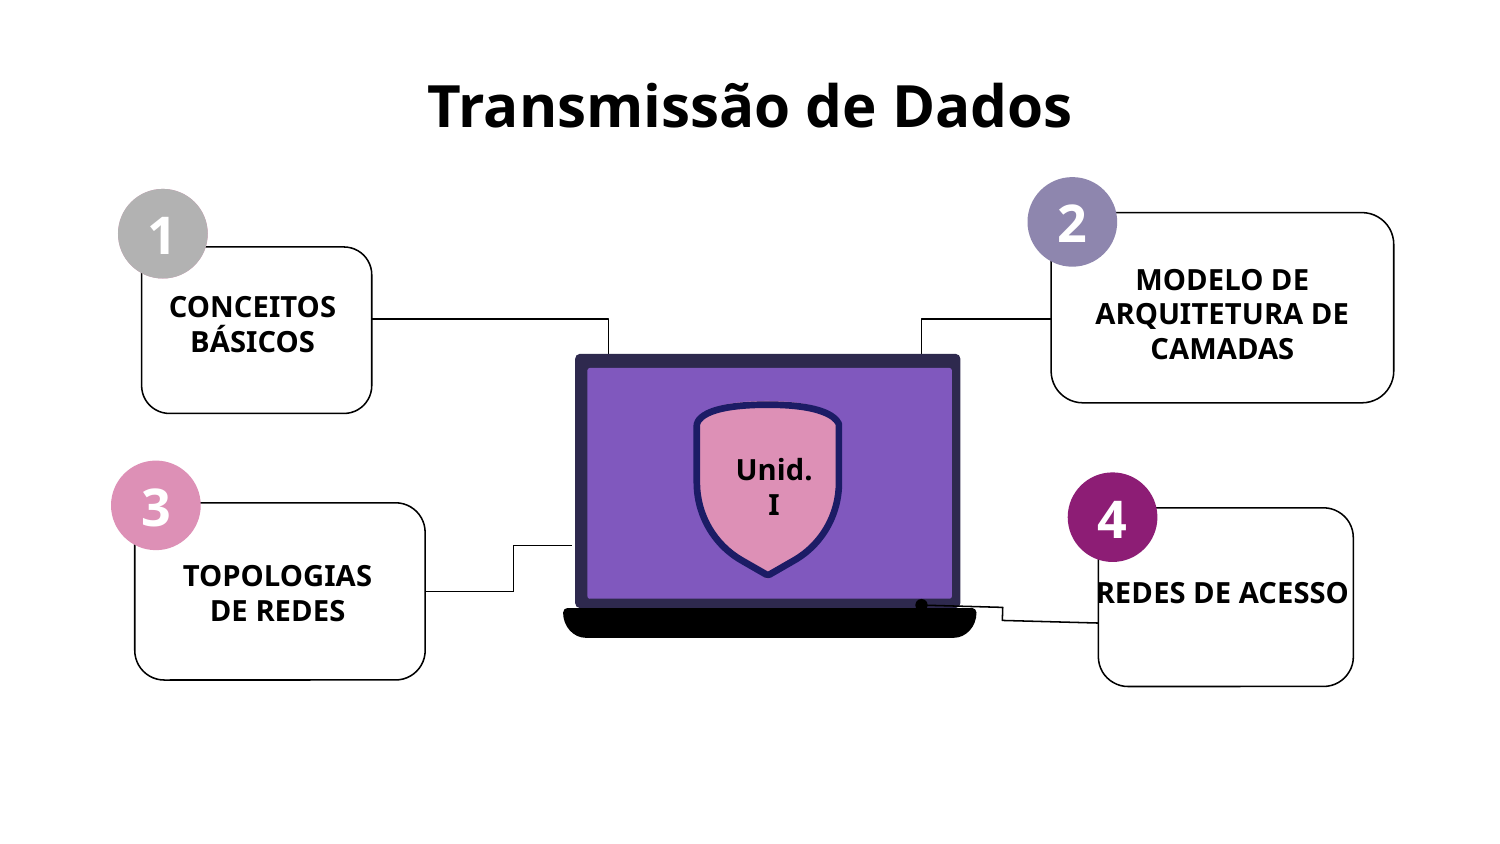

# Transmissão de Dados
2
1
1
MODELO DE ARQUITETURA DE CAMADAS
CONCEITOS BÁSICOS
3
Unid.
I
4
TOPOLOGIAS DE REDES
REDES DE ACESSO